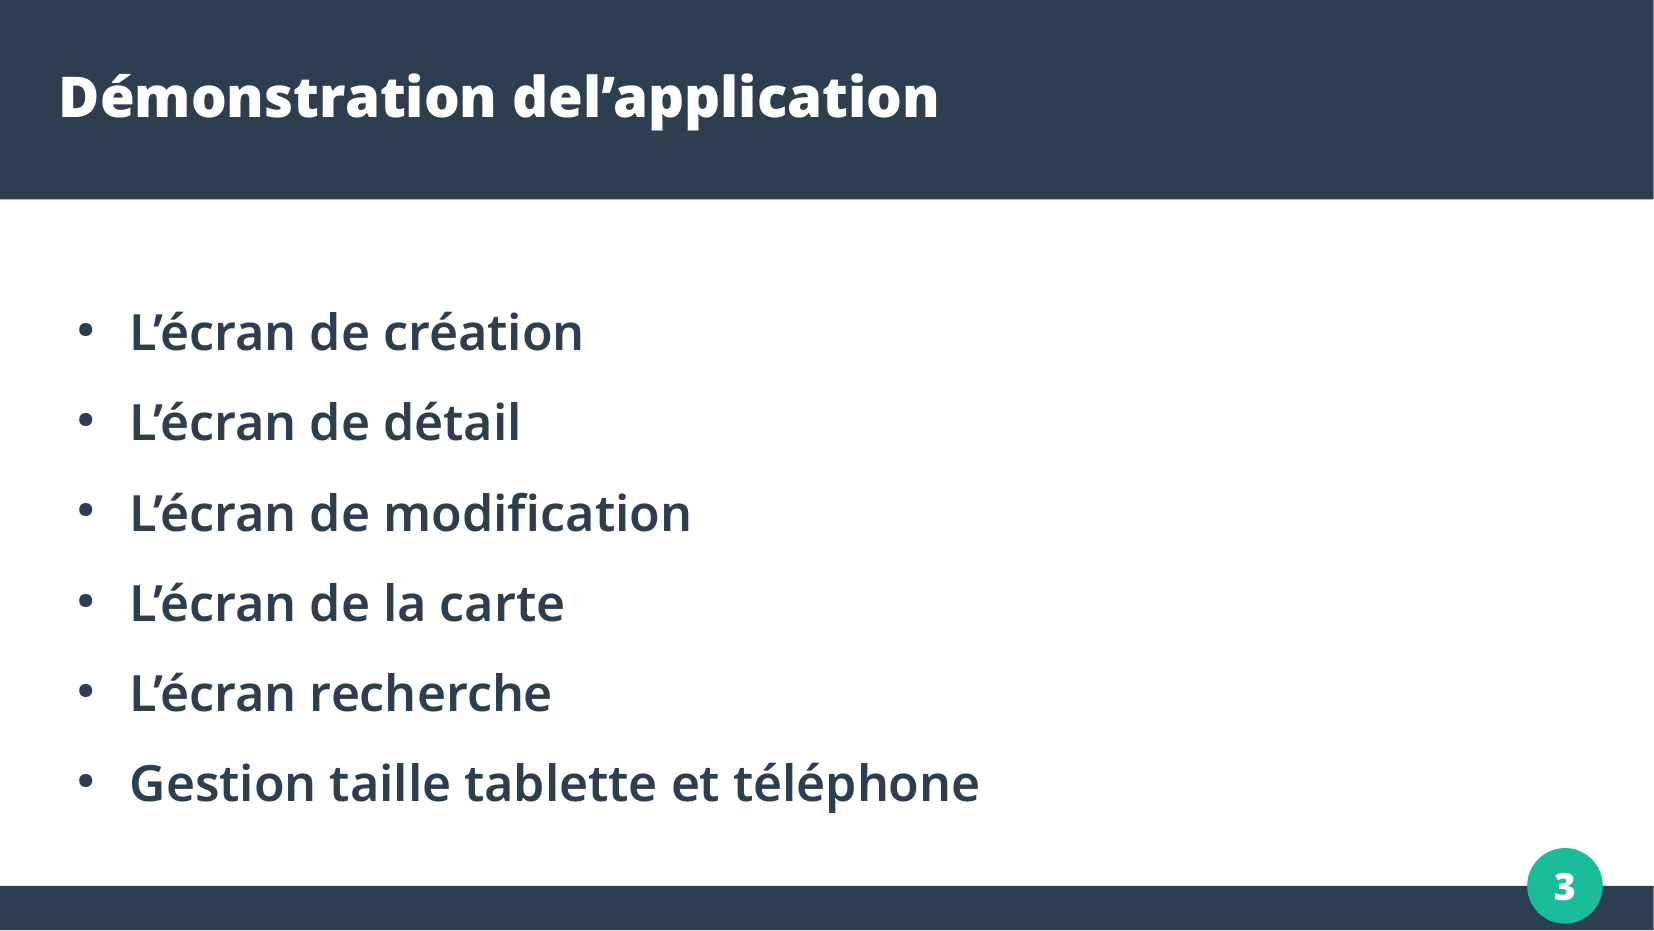

# Démonstration del’application
L’écran de création
L’écran de détail
L’écran de modification
L’écran de la carte
L’écran recherche
Gestion taille tablette et téléphone